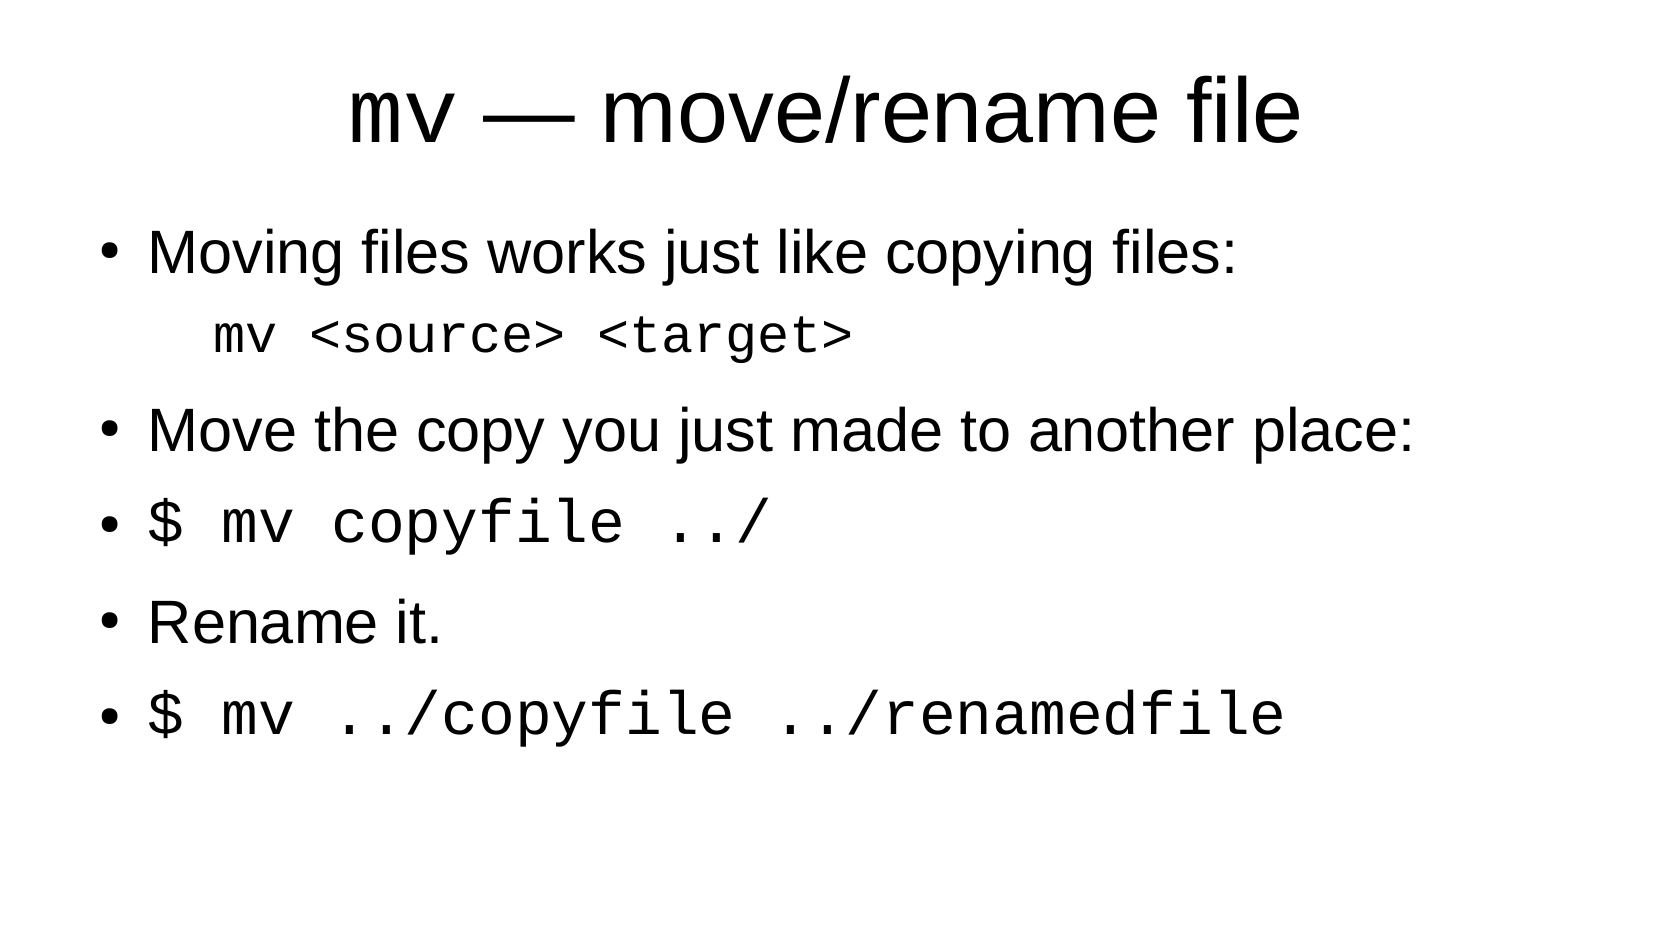

# mv — move/rename file
Moving files works just like copying files:
mv <source> <target>
Move the copy you just made to another place:
$ mv copyfile ../
Rename it.
$ mv ../copyfile ../renamedfile